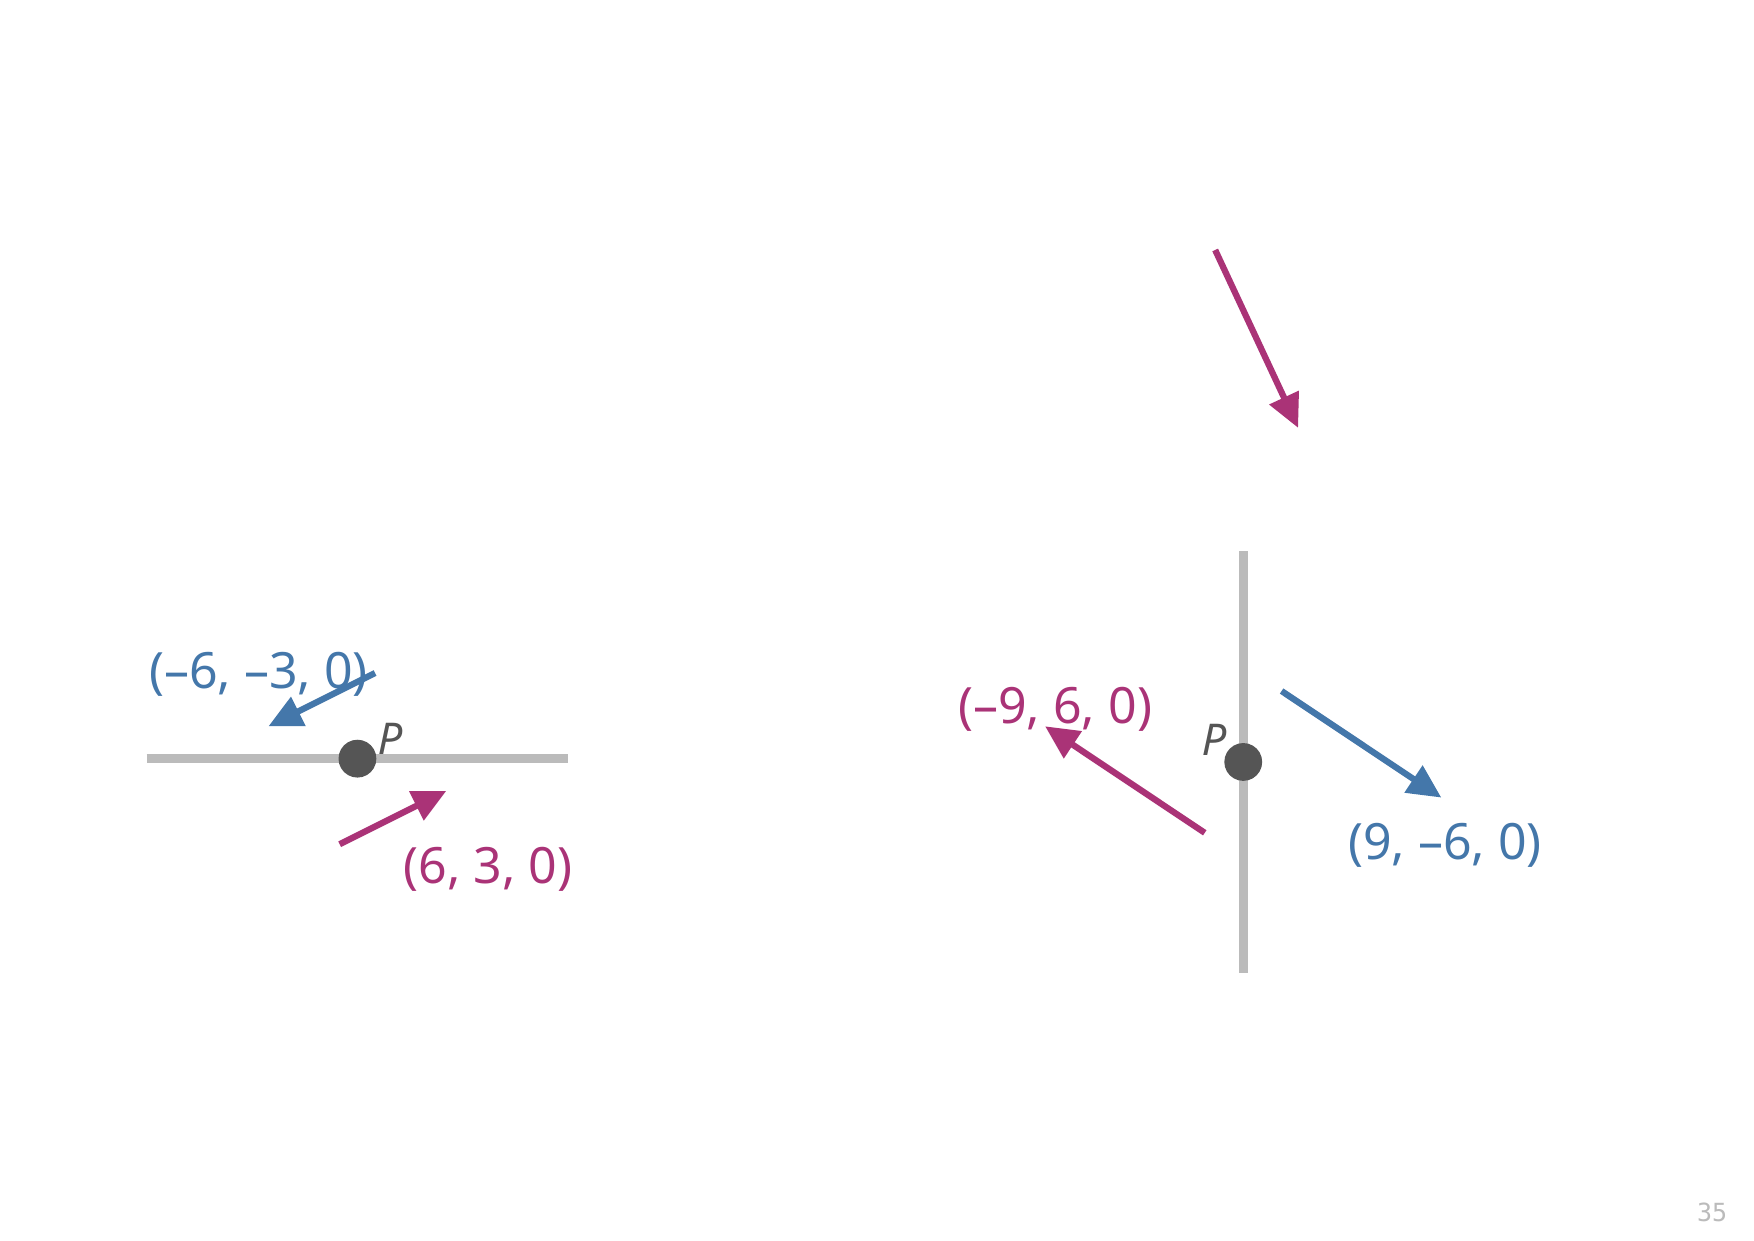

(–6, –3, 0)
(–9, 6, 0)
P
P
(9, –6, 0)
(6, 3, 0)